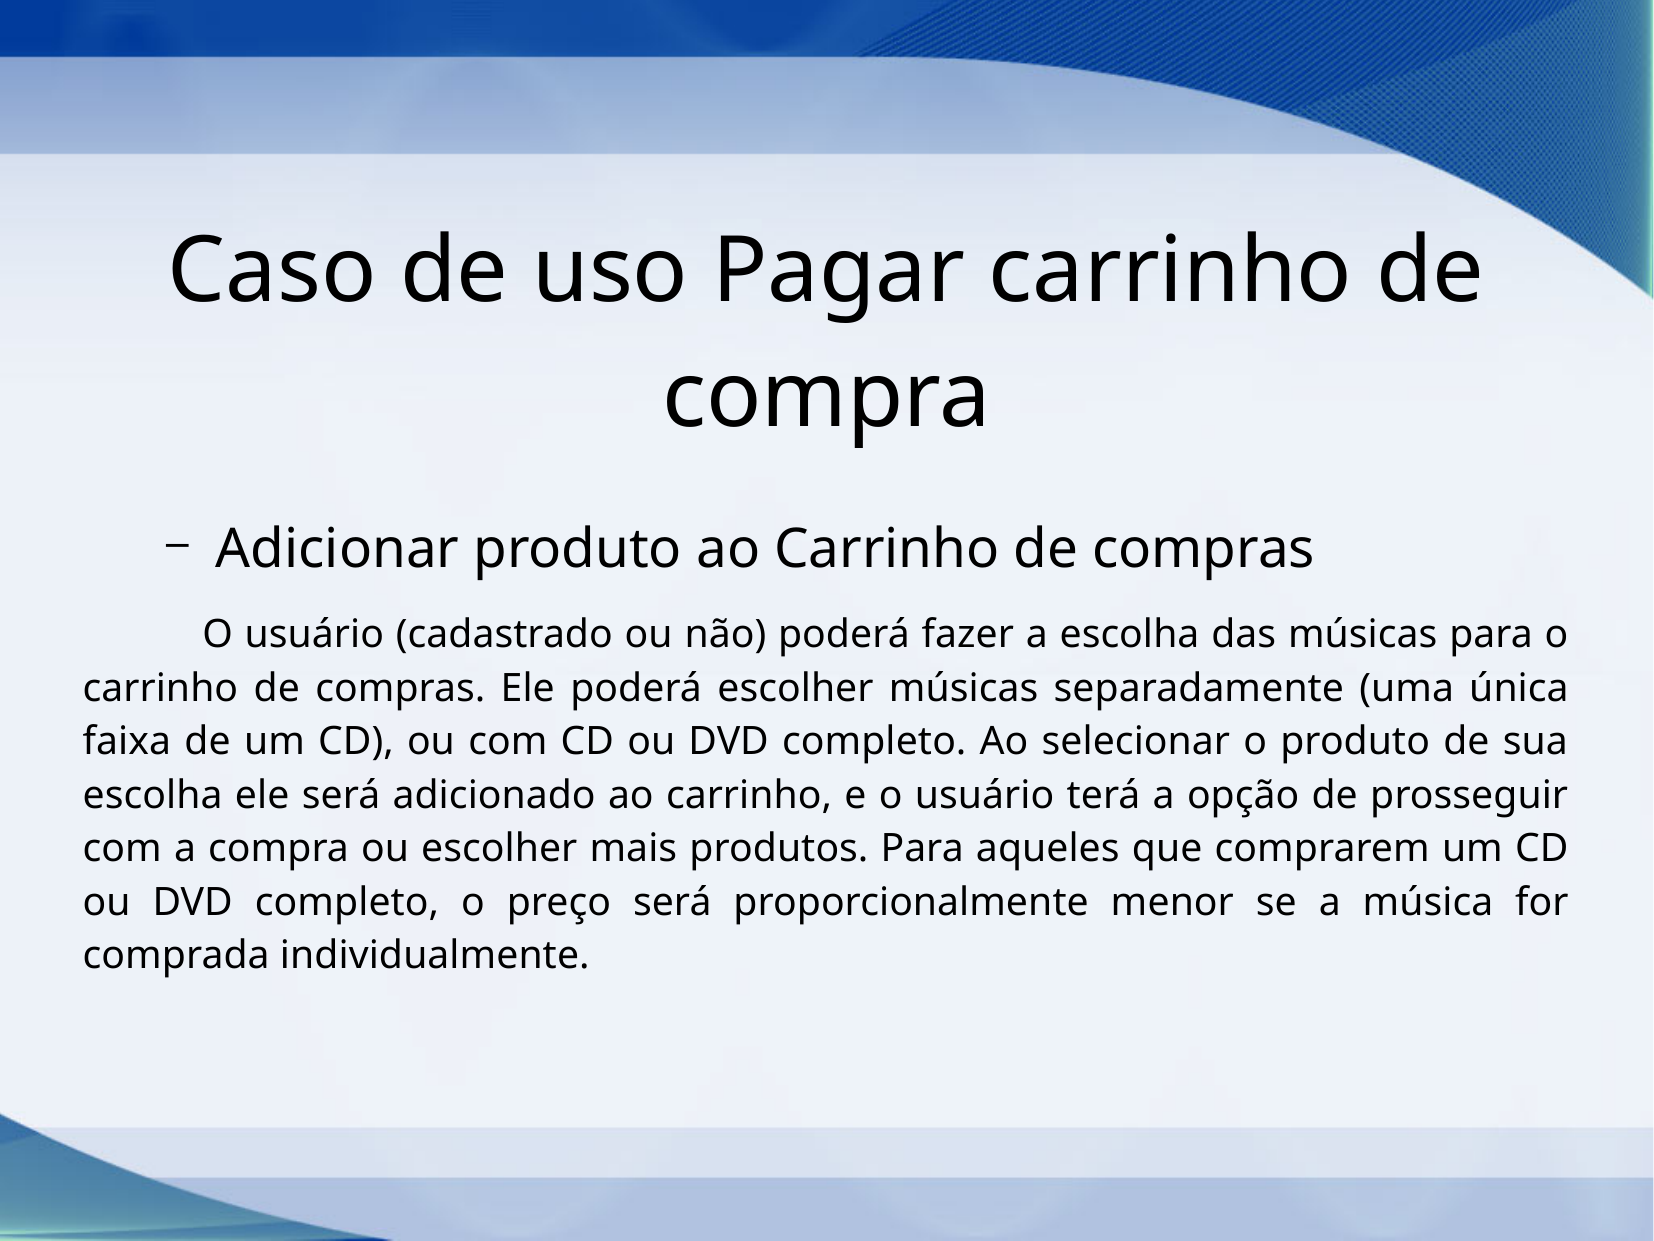

# Caso de uso Pagar carrinho de compra
Adicionar produto ao Carrinho de compras
 O usuário (cadastrado ou não) poderá fazer a escolha das músicas para o carrinho de compras. Ele poderá escolher músicas separadamente (uma única faixa de um CD), ou com CD ou DVD completo. Ao selecionar o produto de sua escolha ele será adicionado ao carrinho, e o usuário terá a opção de prosseguir com a compra ou escolher mais produtos. Para aqueles que comprarem um CD ou DVD completo, o preço será proporcionalmente menor se a música for comprada individualmente.